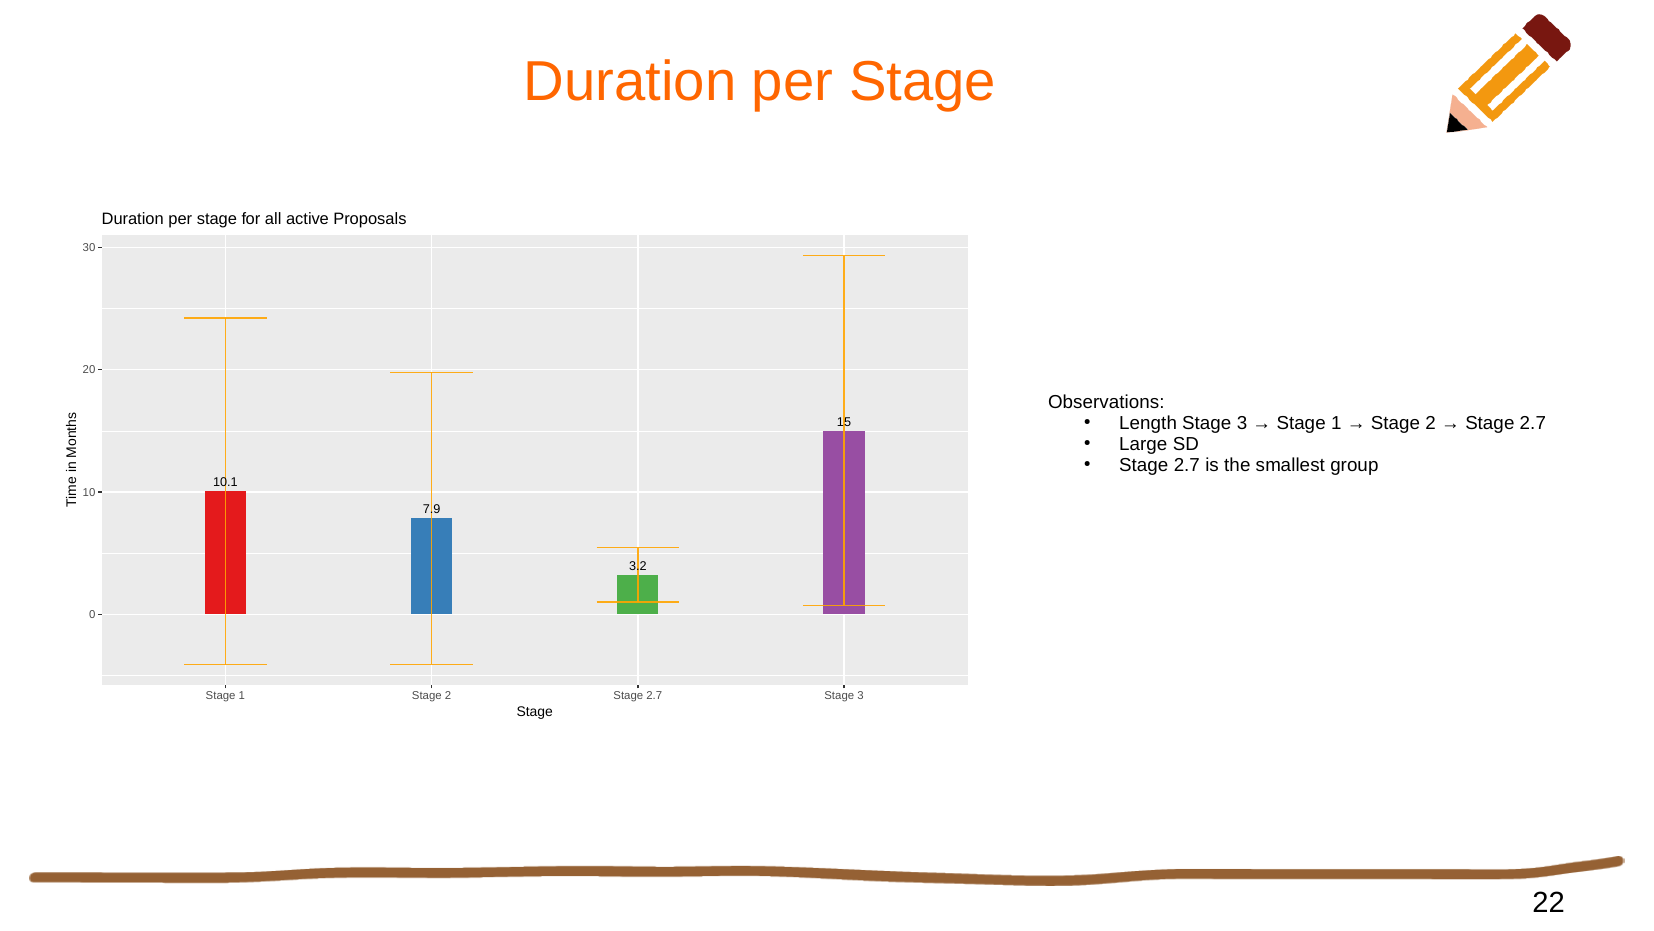

# Duration per Stage
Observations:
Length Stage 3 → Stage 1 → Stage 2 → Stage 2.7
Large SD
Stage 2.7 is the smallest group
22